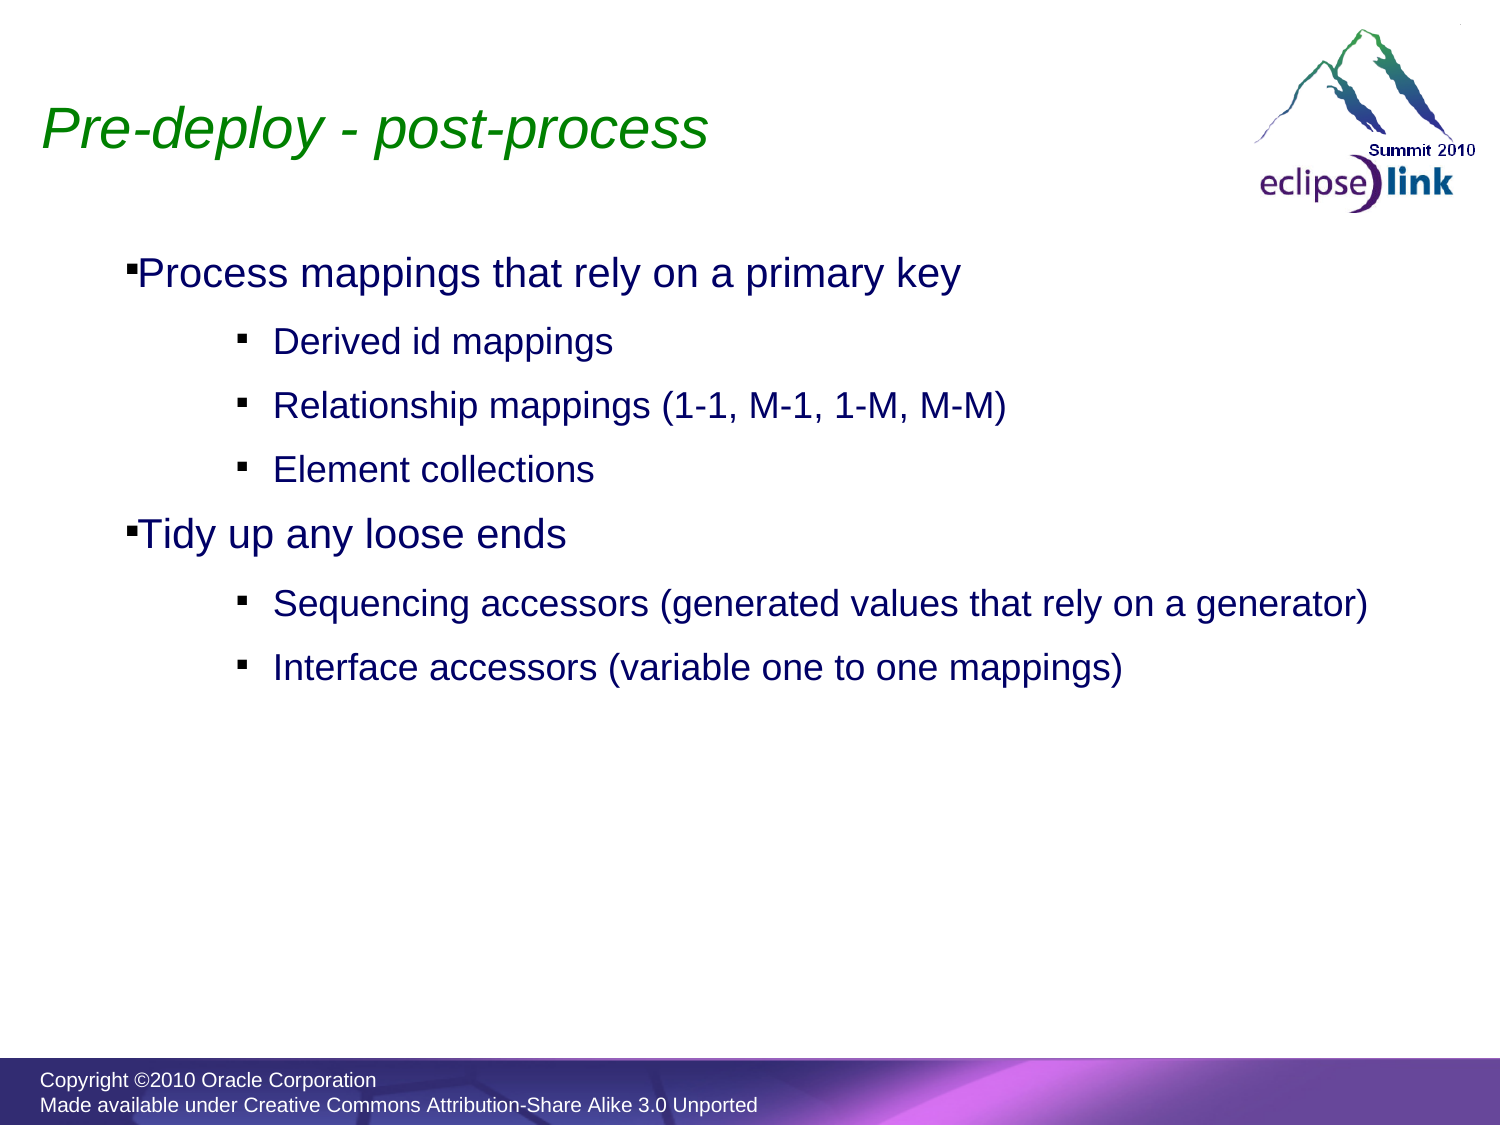

# Pre-deploy - post-process
Process mappings that rely on a primary key
Derived id mappings
Relationship mappings (1-1, M-1, 1-M, M-M)
Element collections
Tidy up any loose ends
Sequencing accessors (generated values that rely on a generator)
Interface accessors (variable one to one mappings)